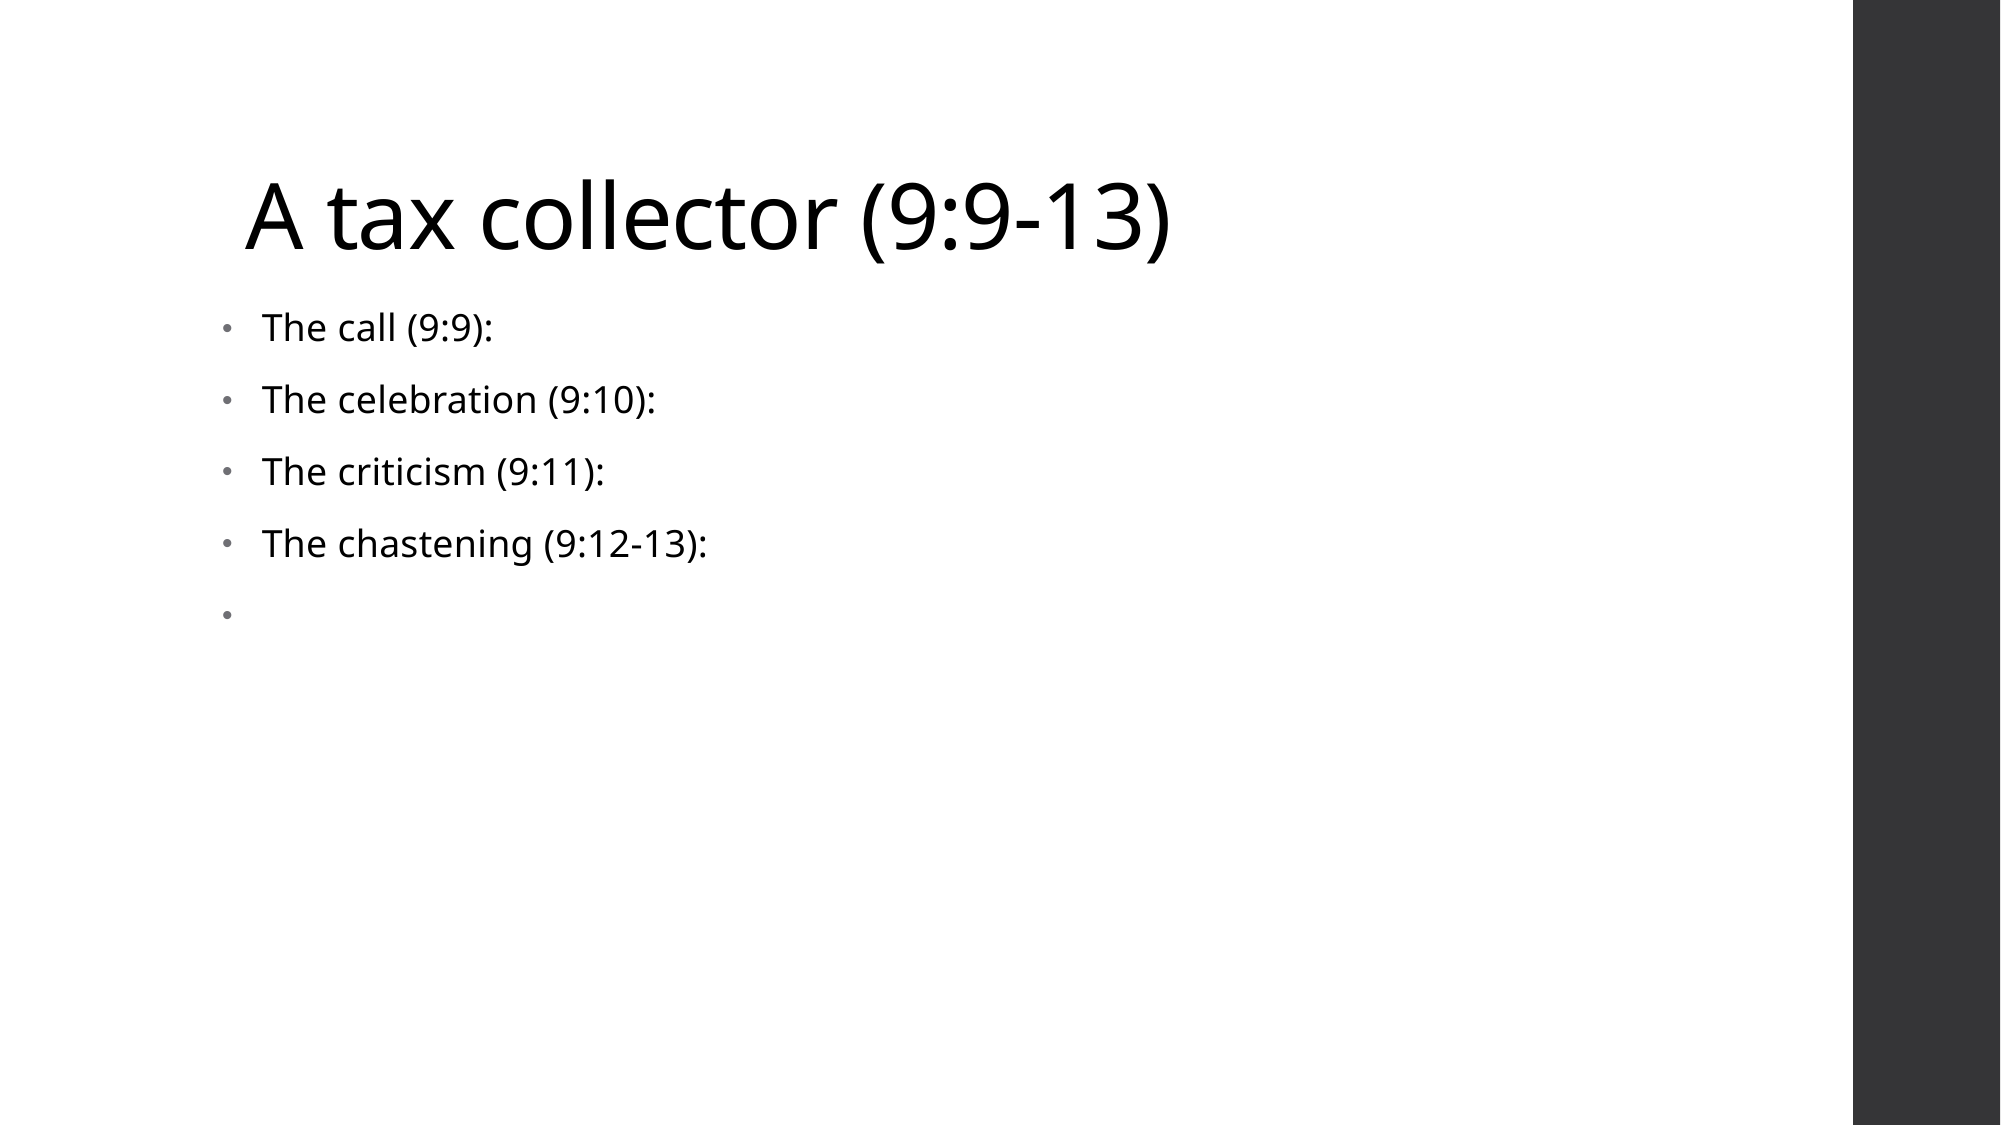

# A tax collector (9:9-13)
 The call (9:9):
 The celebration (9:10):
 The criticism (9:11):
 The chastening (9:12-13):